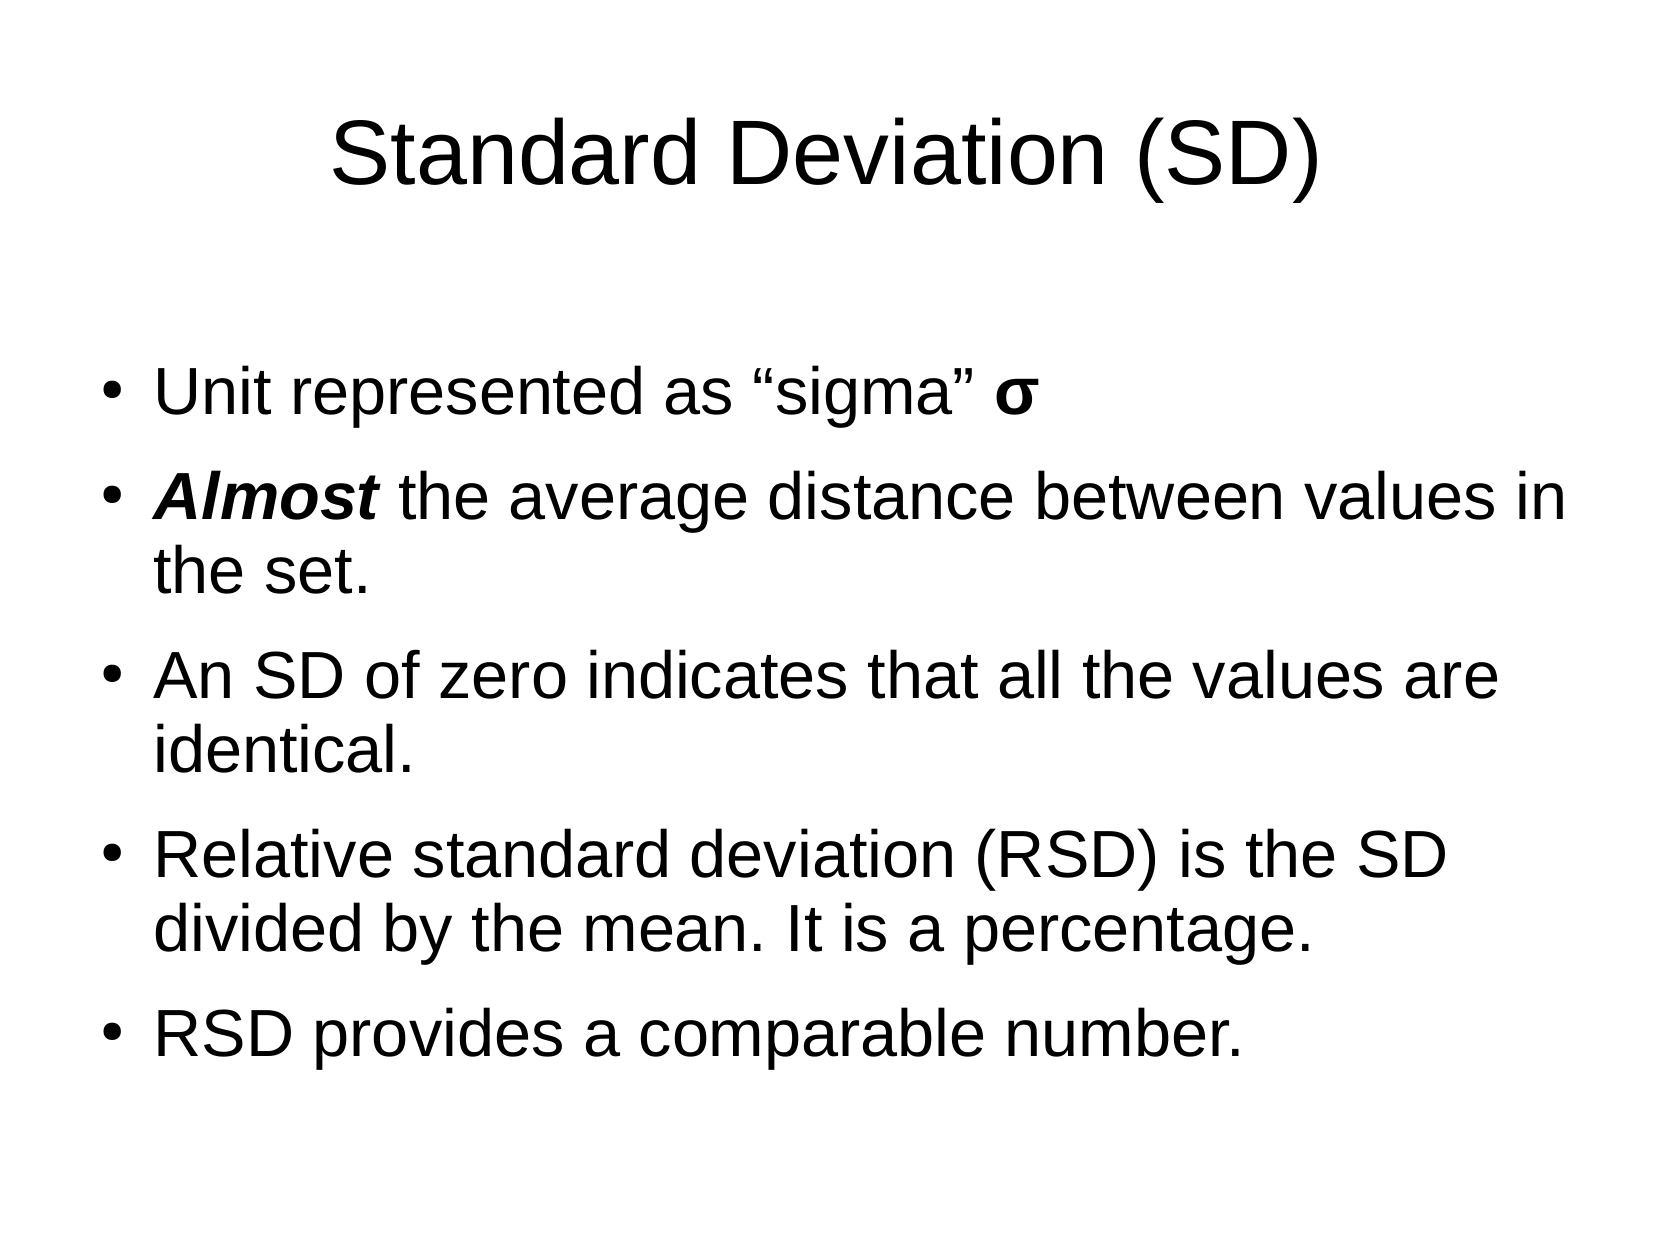

# Standard Deviation (SD)
Unit represented as “sigma” σ
Almost the average distance between values in the set.
An SD of zero indicates that all the values are identical.
Relative standard deviation (RSD) is the SD divided by the mean. It is a percentage.
RSD provides a comparable number.